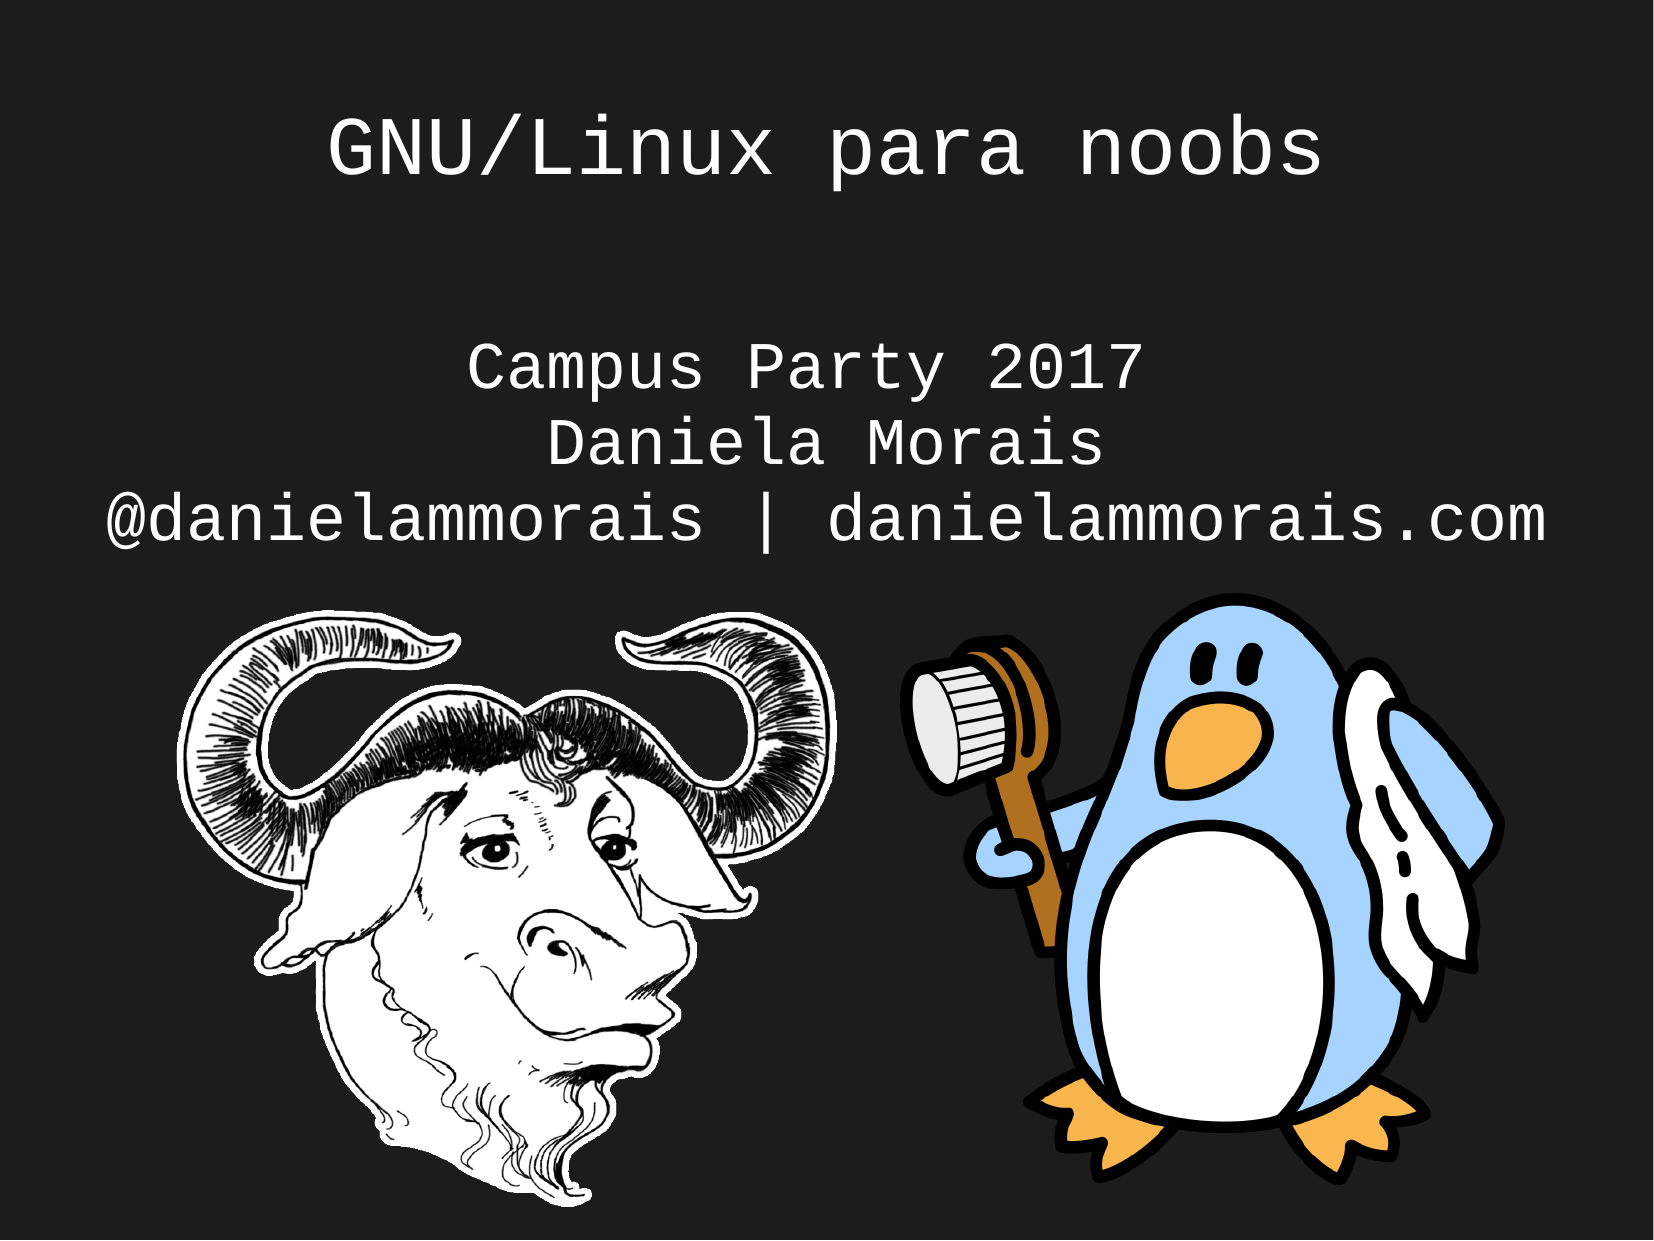

# GNU/Linux para noobs
Campus Party 2017
Daniela Morais
@danielammorais | danielammorais.com